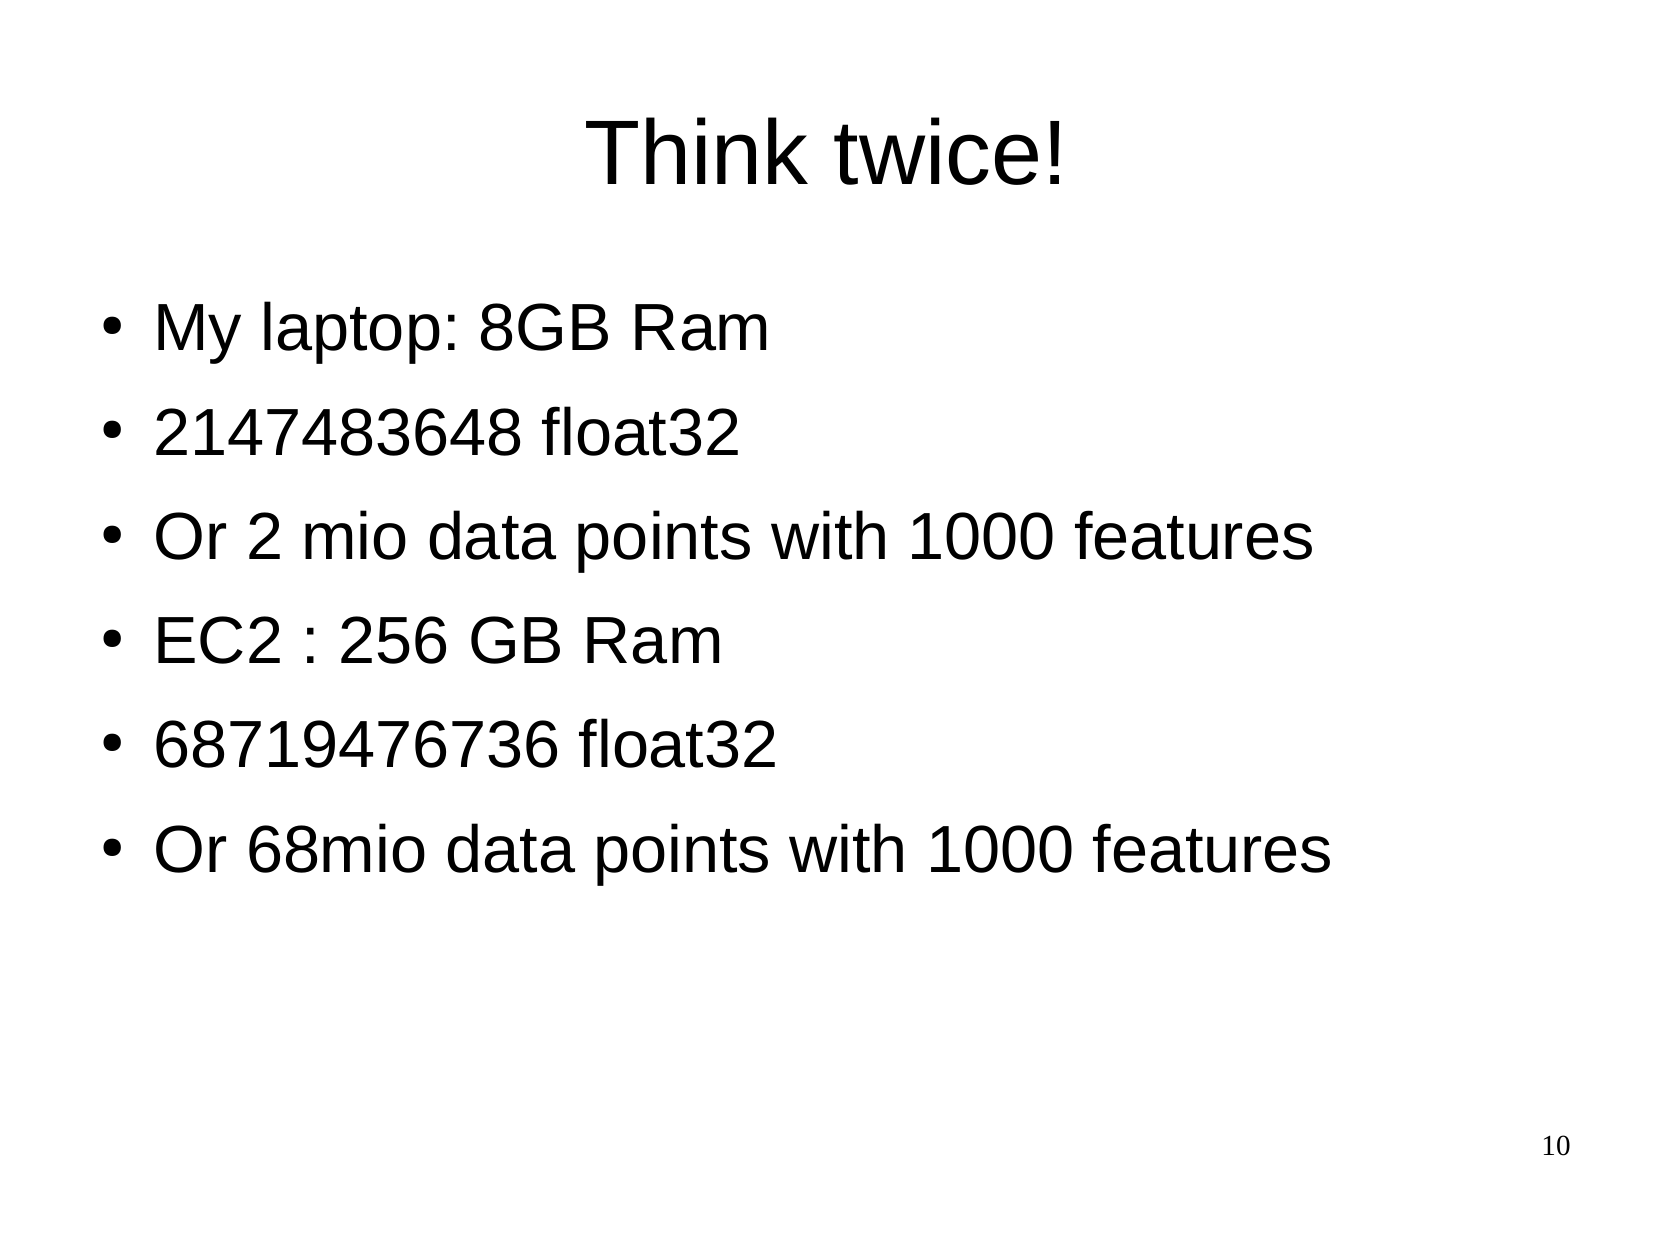

# Think twice!
My laptop: 8GB Ram
2147483648 float32
Or 2 mio data points with 1000 features
EC2 : 256 GB Ram
68719476736 float32
Or 68mio data points with 1000 features
10